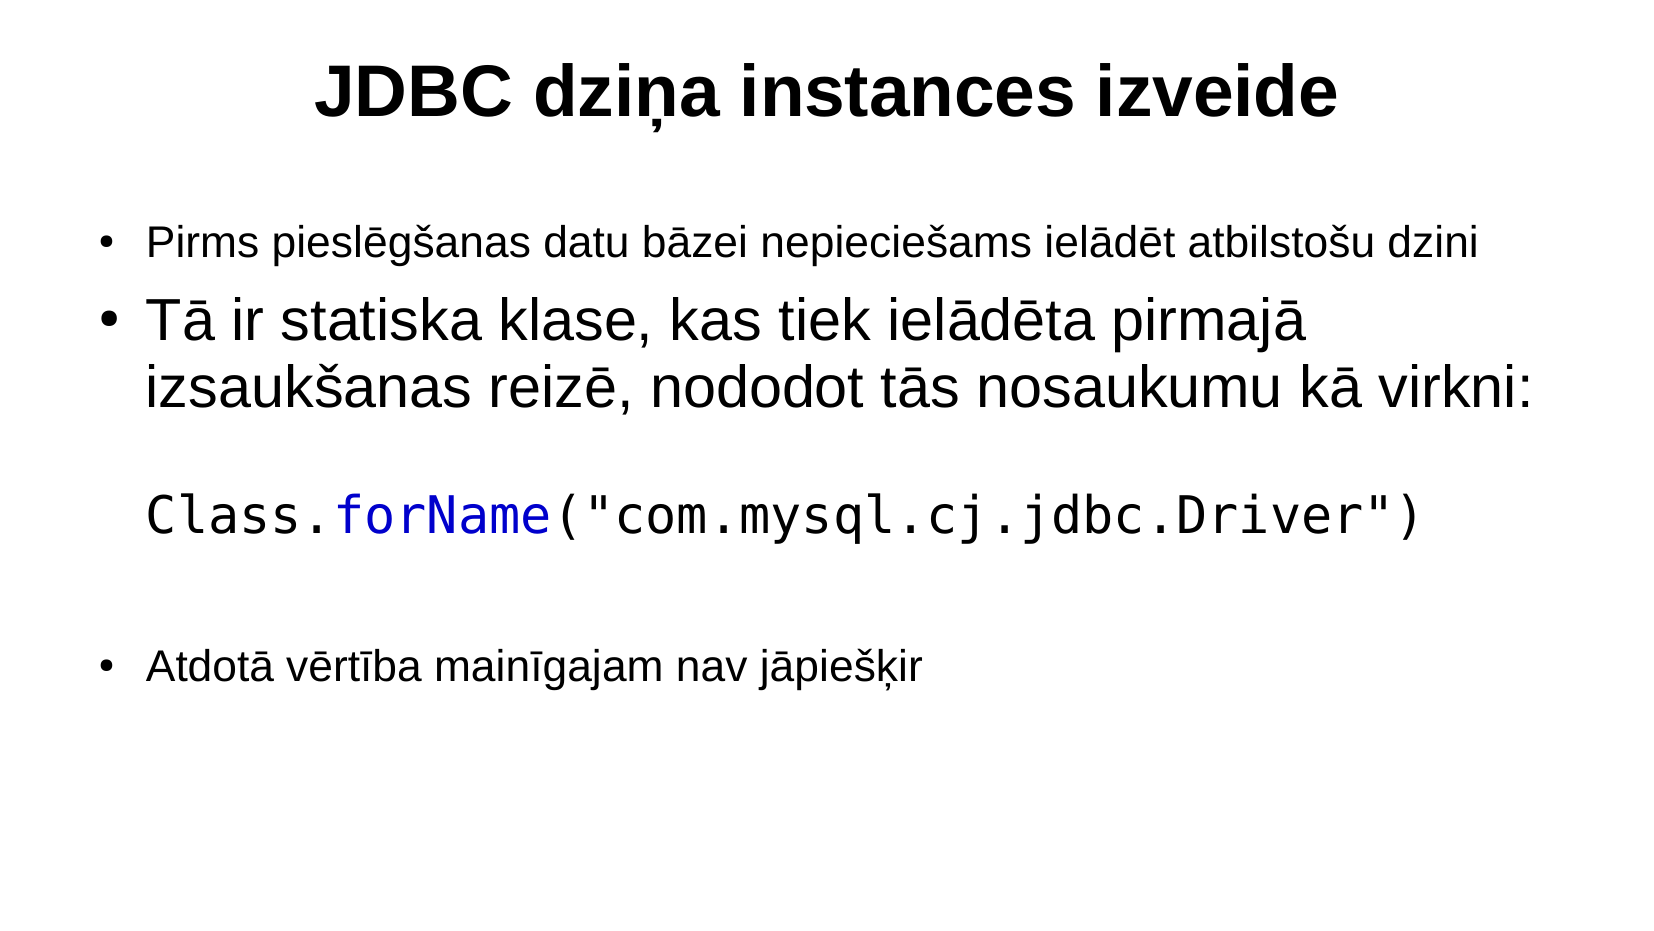

# JDBC dziņa instances izveide
Pirms pieslēgšanas datu bāzei nepieciešams ielādēt atbilstošu dzini
Tā ir statiska klase, kas tiek ielādēta pirmajā izsaukšanas reizē, nododot tās nosaukumu kā virkni:
Class.forName("com.mysql.cj.jdbc.Driver")
Atdotā vērtība mainīgajam nav jāpiešķir